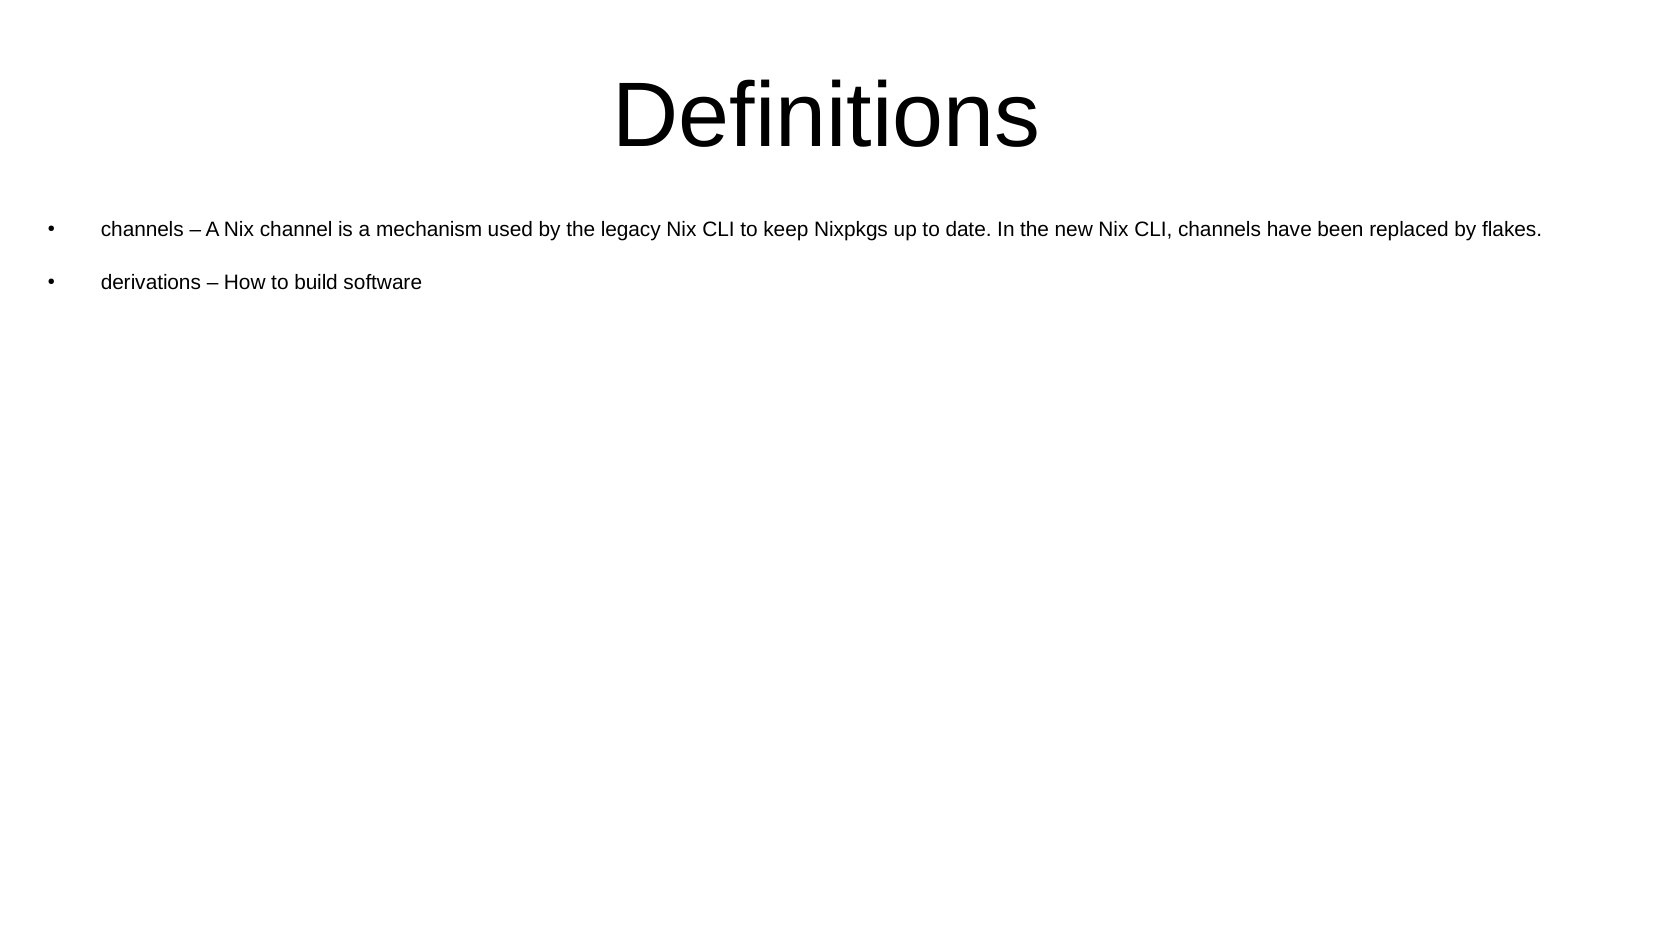

# Definitions
channels – A Nix channel is a mechanism used by the legacy Nix CLI to keep Nixpkgs up to date. In the new Nix CLI, channels have been replaced by flakes.
derivations – How to build software